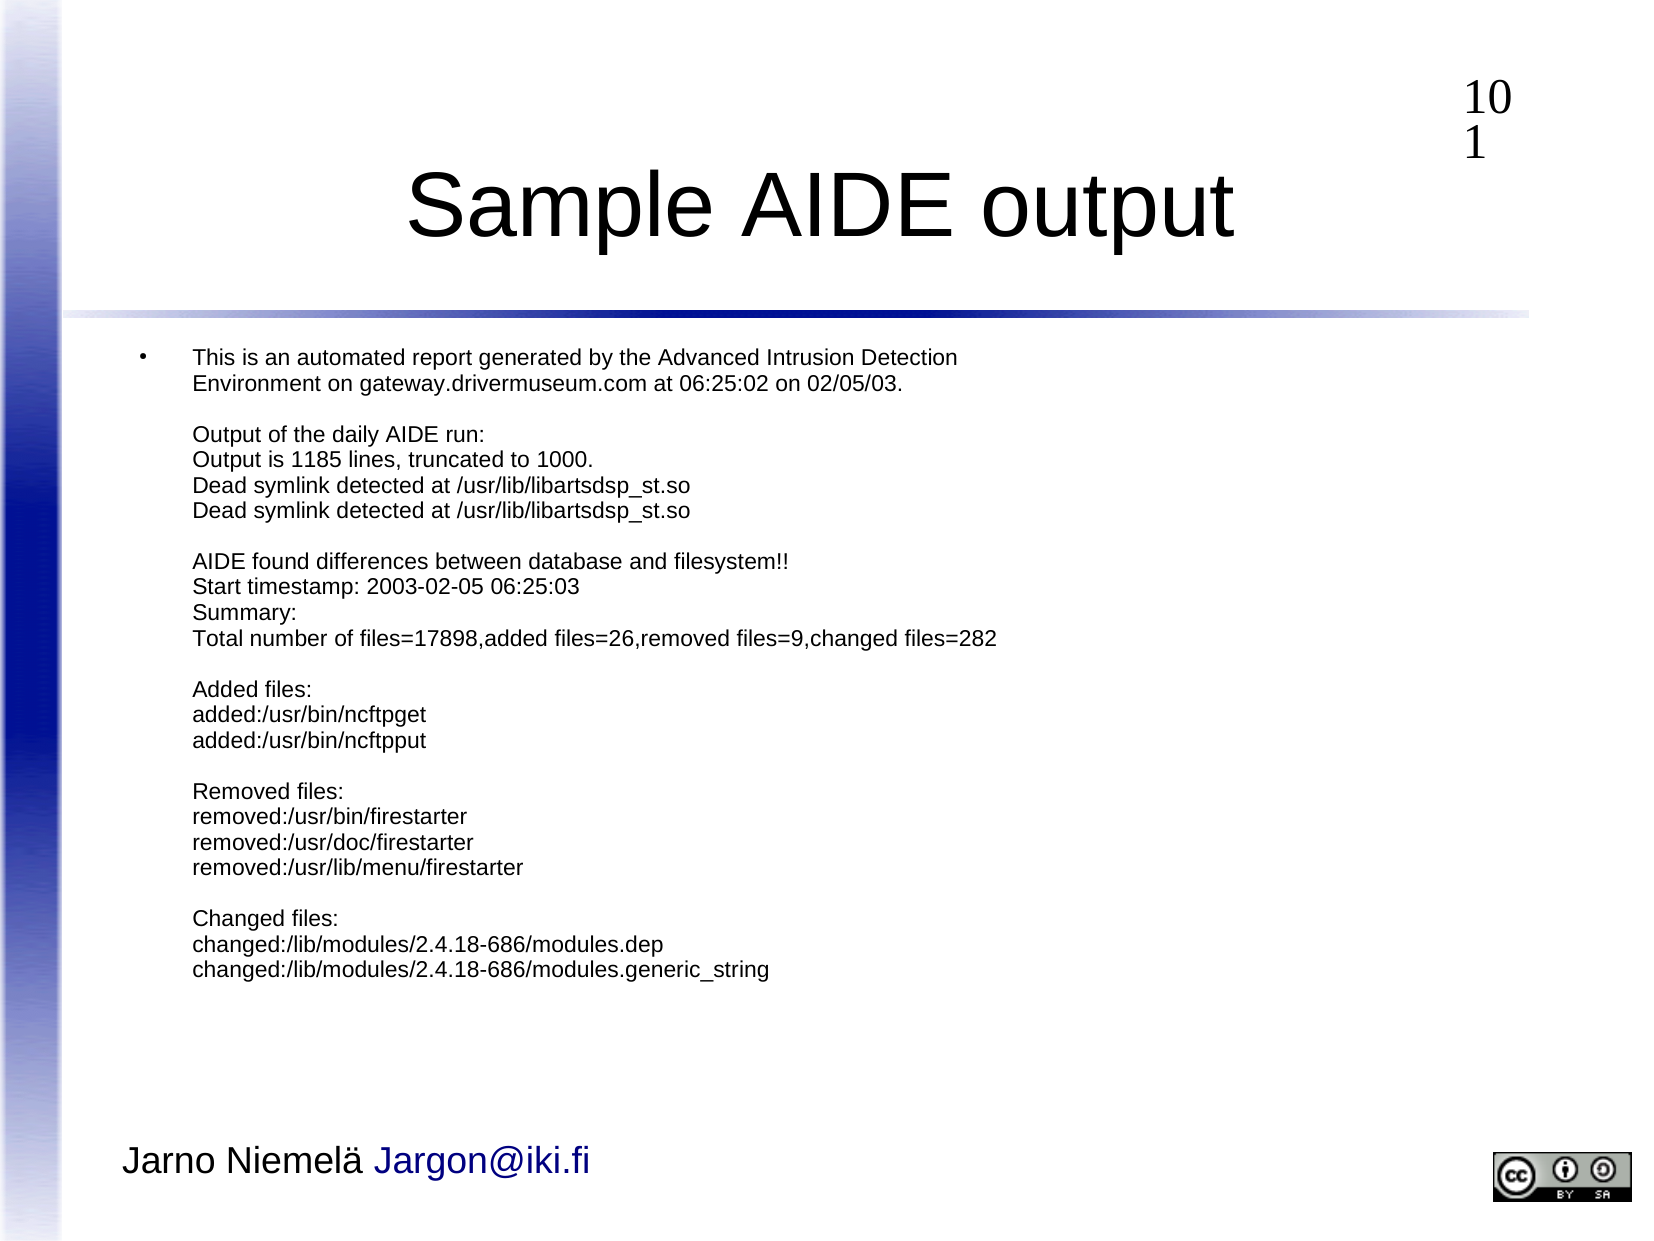

# Sample AIDE output
This is an automated report generated by the Advanced Intrusion Detection
Environment on gateway.drivermuseum.com at 06:25:02 on 02/05/03.
Output of the daily AIDE run:
Output is 1185 lines, truncated to 1000.
Dead symlink detected at /usr/lib/libartsdsp_st.so
Dead symlink detected at /usr/lib/libartsdsp_st.so
AIDE found differences between database and filesystem!!
Start timestamp: 2003-02-05 06:25:03
Summary:
Total number of files=17898,added files=26,removed files=9,changed files=282
Added files:
added:/usr/bin/ncftpget
added:/usr/bin/ncftpput
Removed files:
removed:/usr/bin/firestarter
removed:/usr/doc/firestarter
removed:/usr/lib/menu/firestarter
Changed files:
changed:/lib/modules/2.4.18-686/modules.dep
changed:/lib/modules/2.4.18-686/modules.generic_string